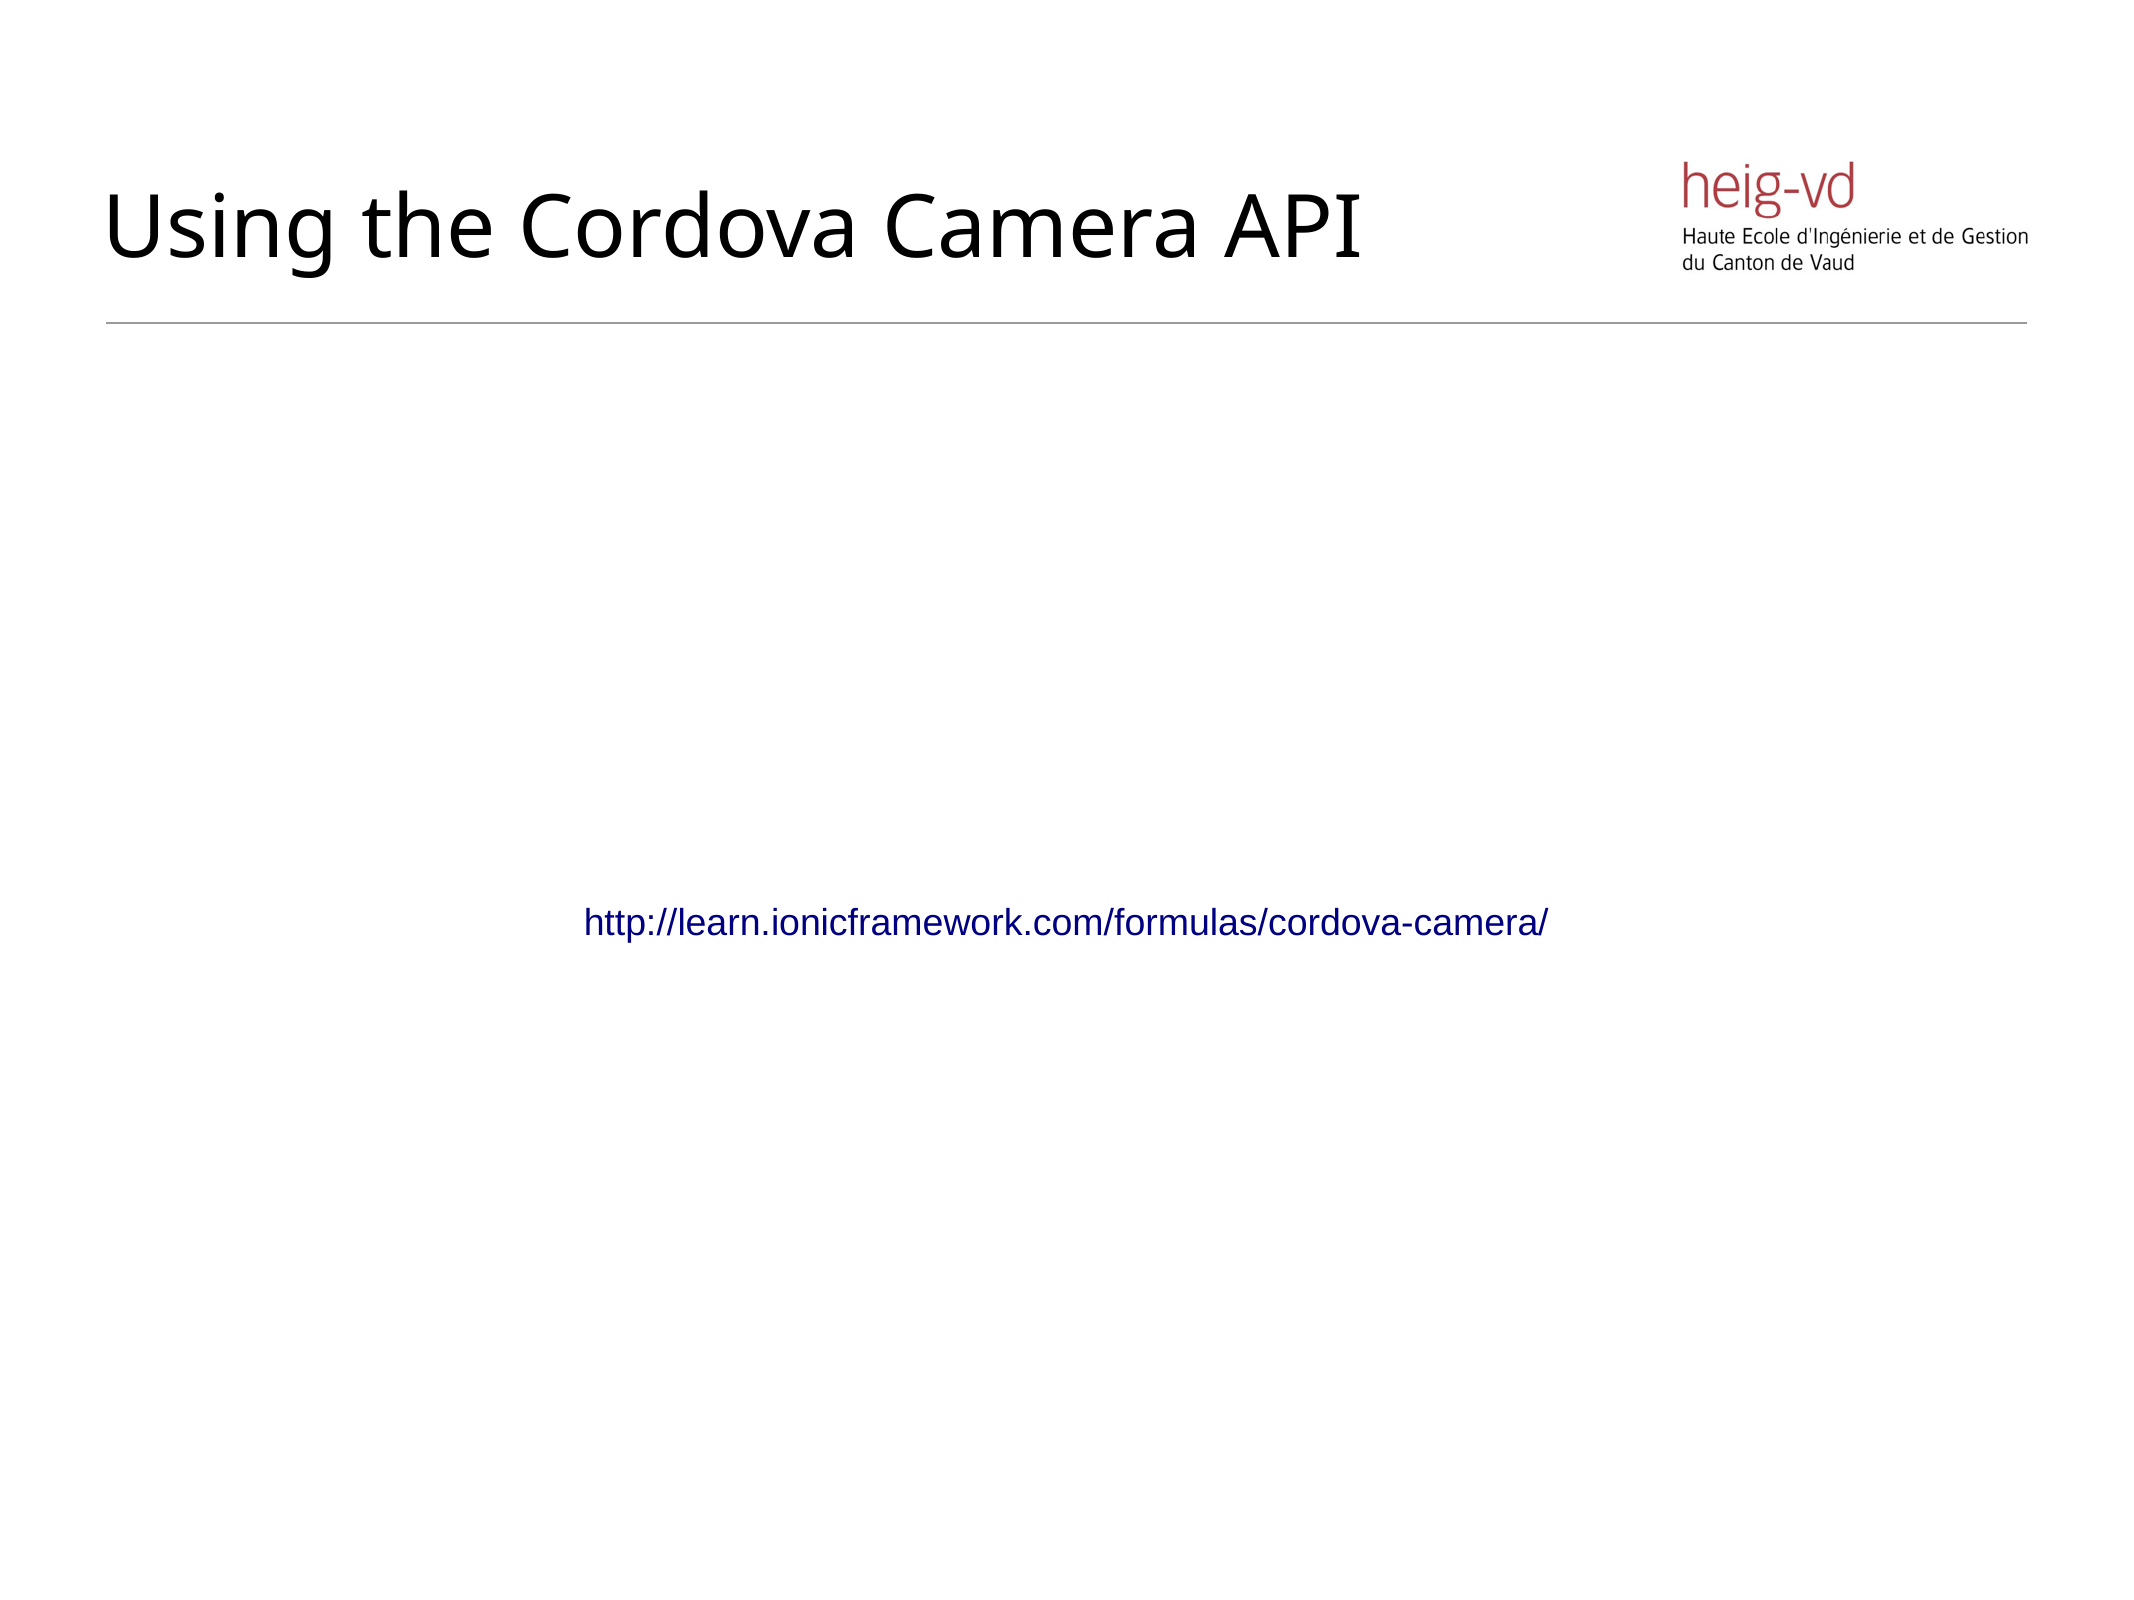

# Using the Cordova Camera API
http://learn.ionicframework.com/formulas/cordova-camera/